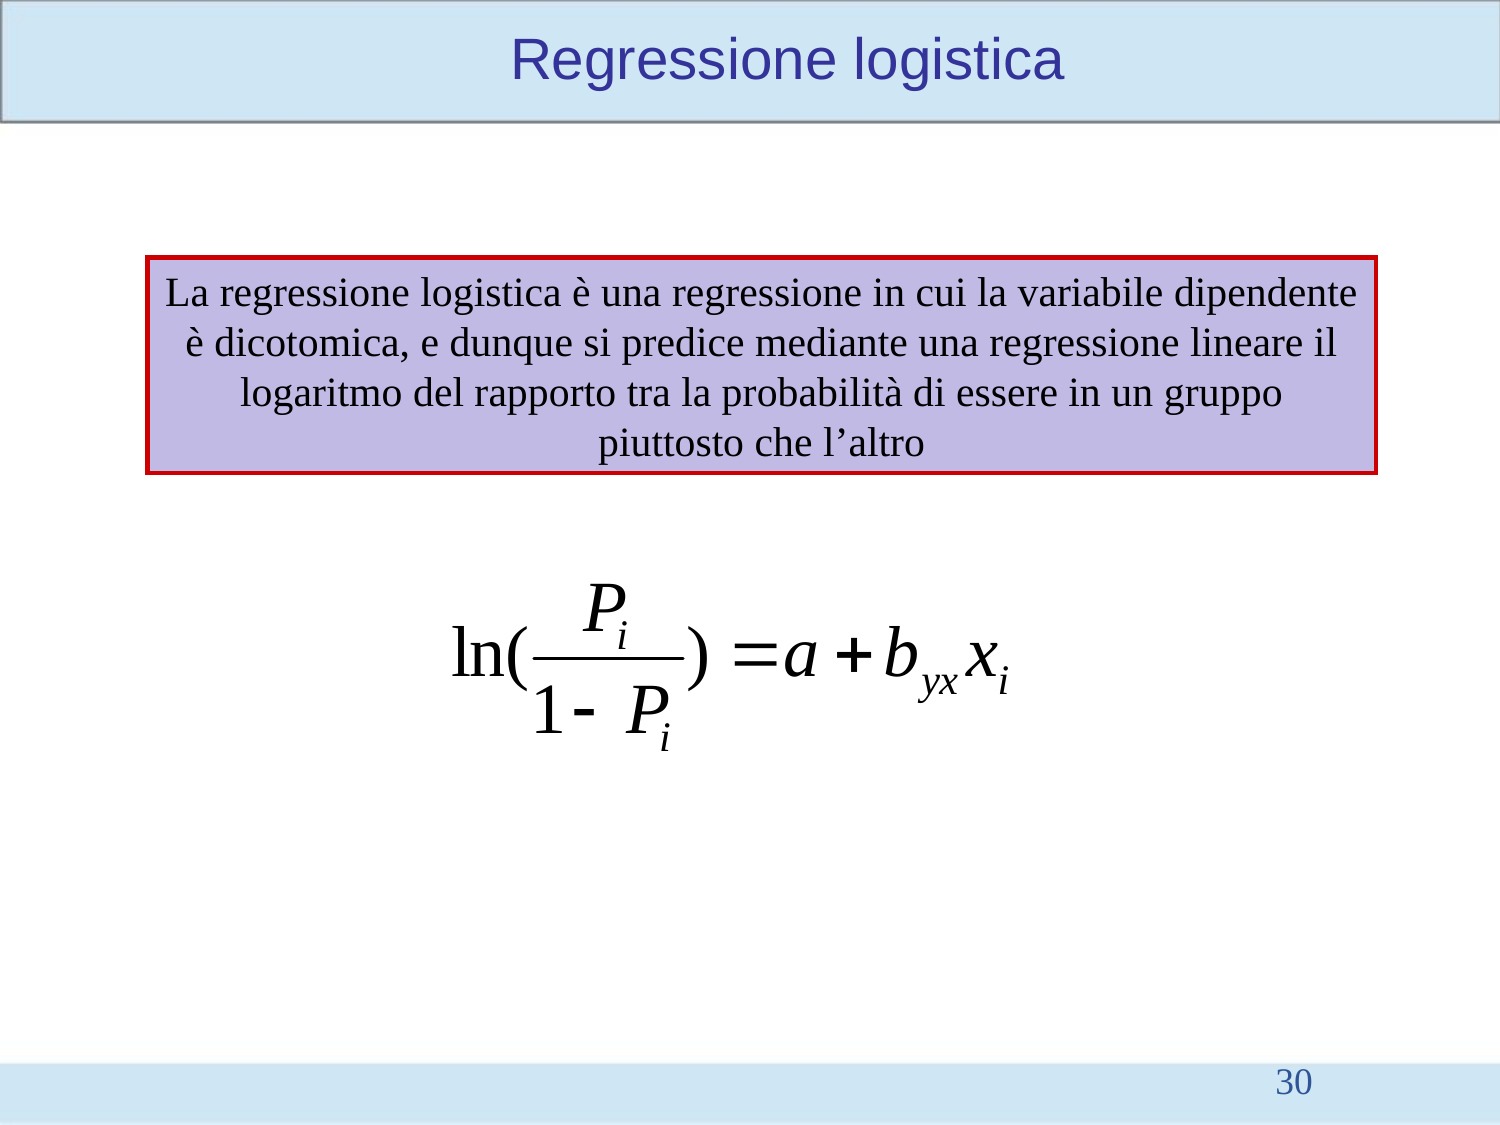

# Regressione logistica
La regressione logistica è una regressione in cui la variabile dipendente è dicotomica, e dunque si predice mediante una regressione lineare il logaritmo del rapporto tra la probabilità di essere in un gruppo piuttosto che l’altro